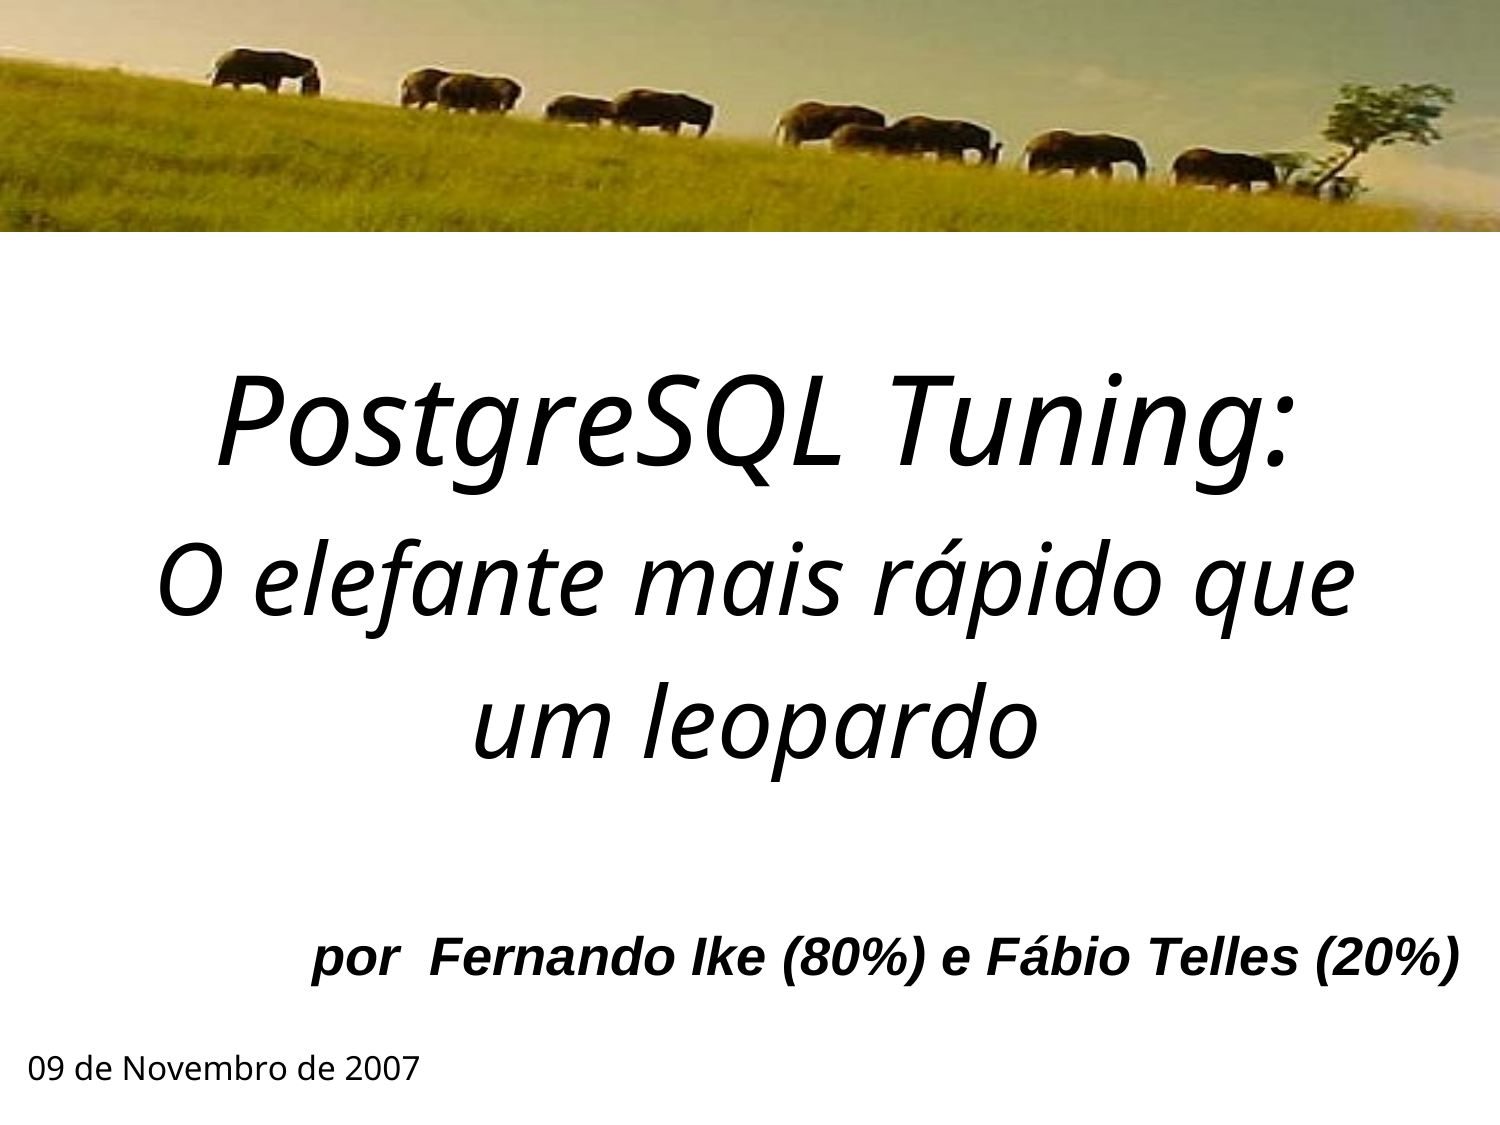

PostgreSQL Tuning:
O elefante mais rápido que um leopardo
 por Fernando Ike (80%) e Fábio Telles (20%)
09 de Novembro de 2007